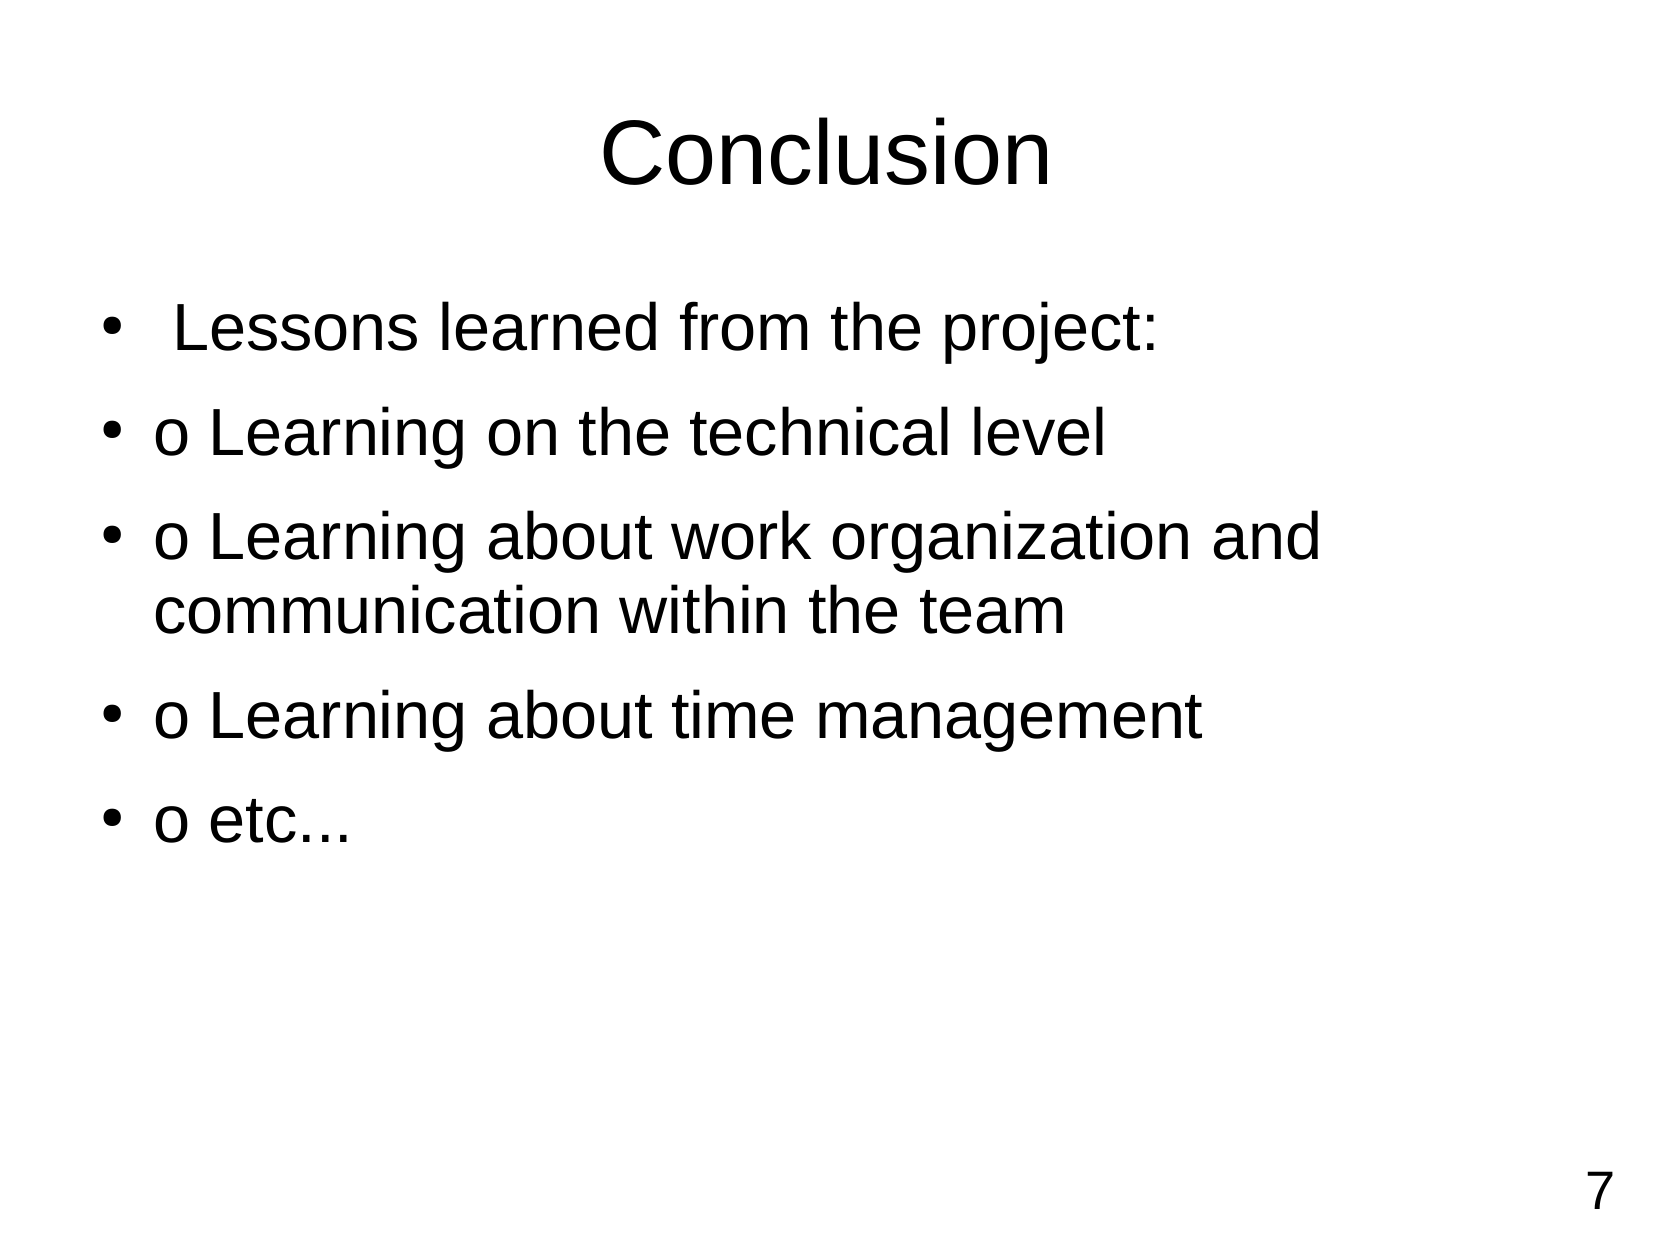

# Conclusion
 Lessons learned from the project:
o Learning on the technical level
o Learning about work organization and communication within the team
o Learning about time management
o etc...
7